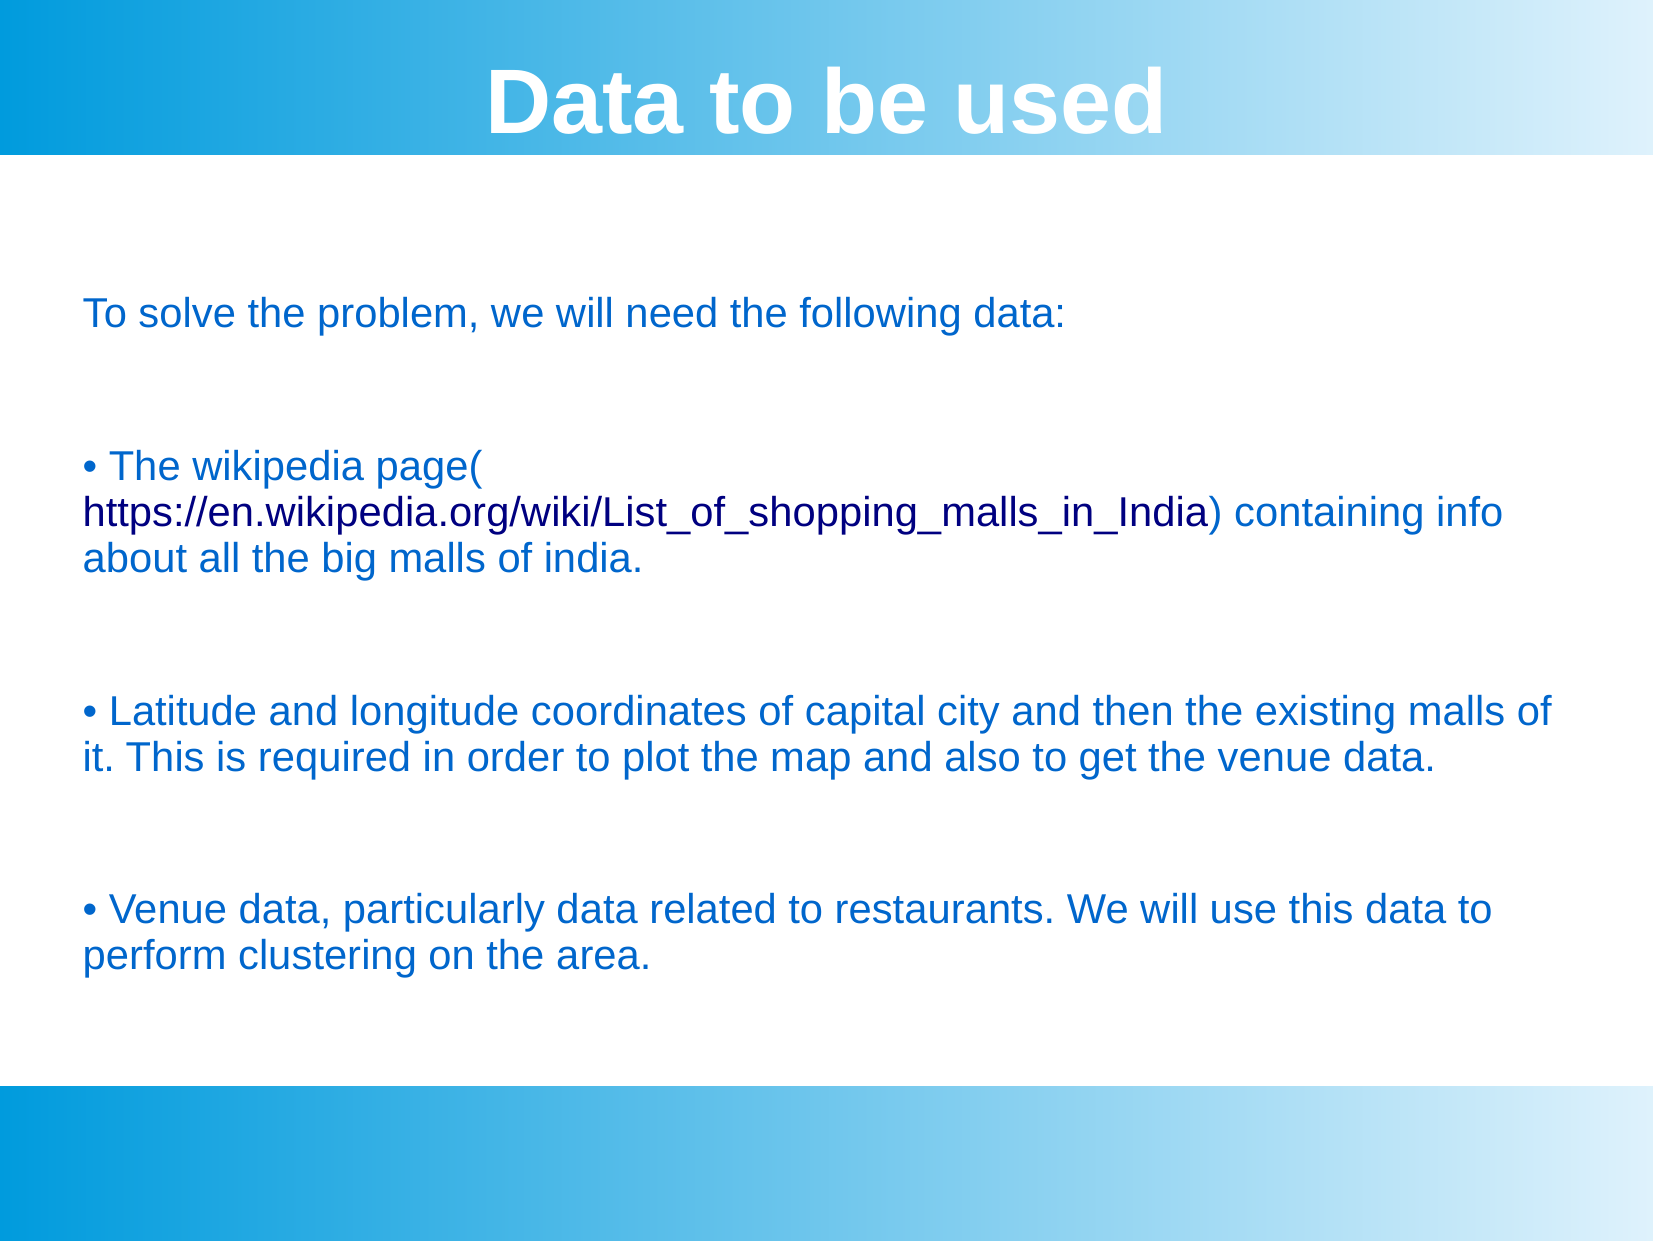

# Data to be used
To solve the problem, we will need the following data:
• The wikipedia page(https://en.wikipedia.org/wiki/List_of_shopping_malls_in_India) containing info about all the big malls of india.
• Latitude and longitude coordinates of capital city and then the existing malls of it. This is required in order to plot the map and also to get the venue data.
• Venue data, particularly data related to restaurants. We will use this data to perform clustering on the area.